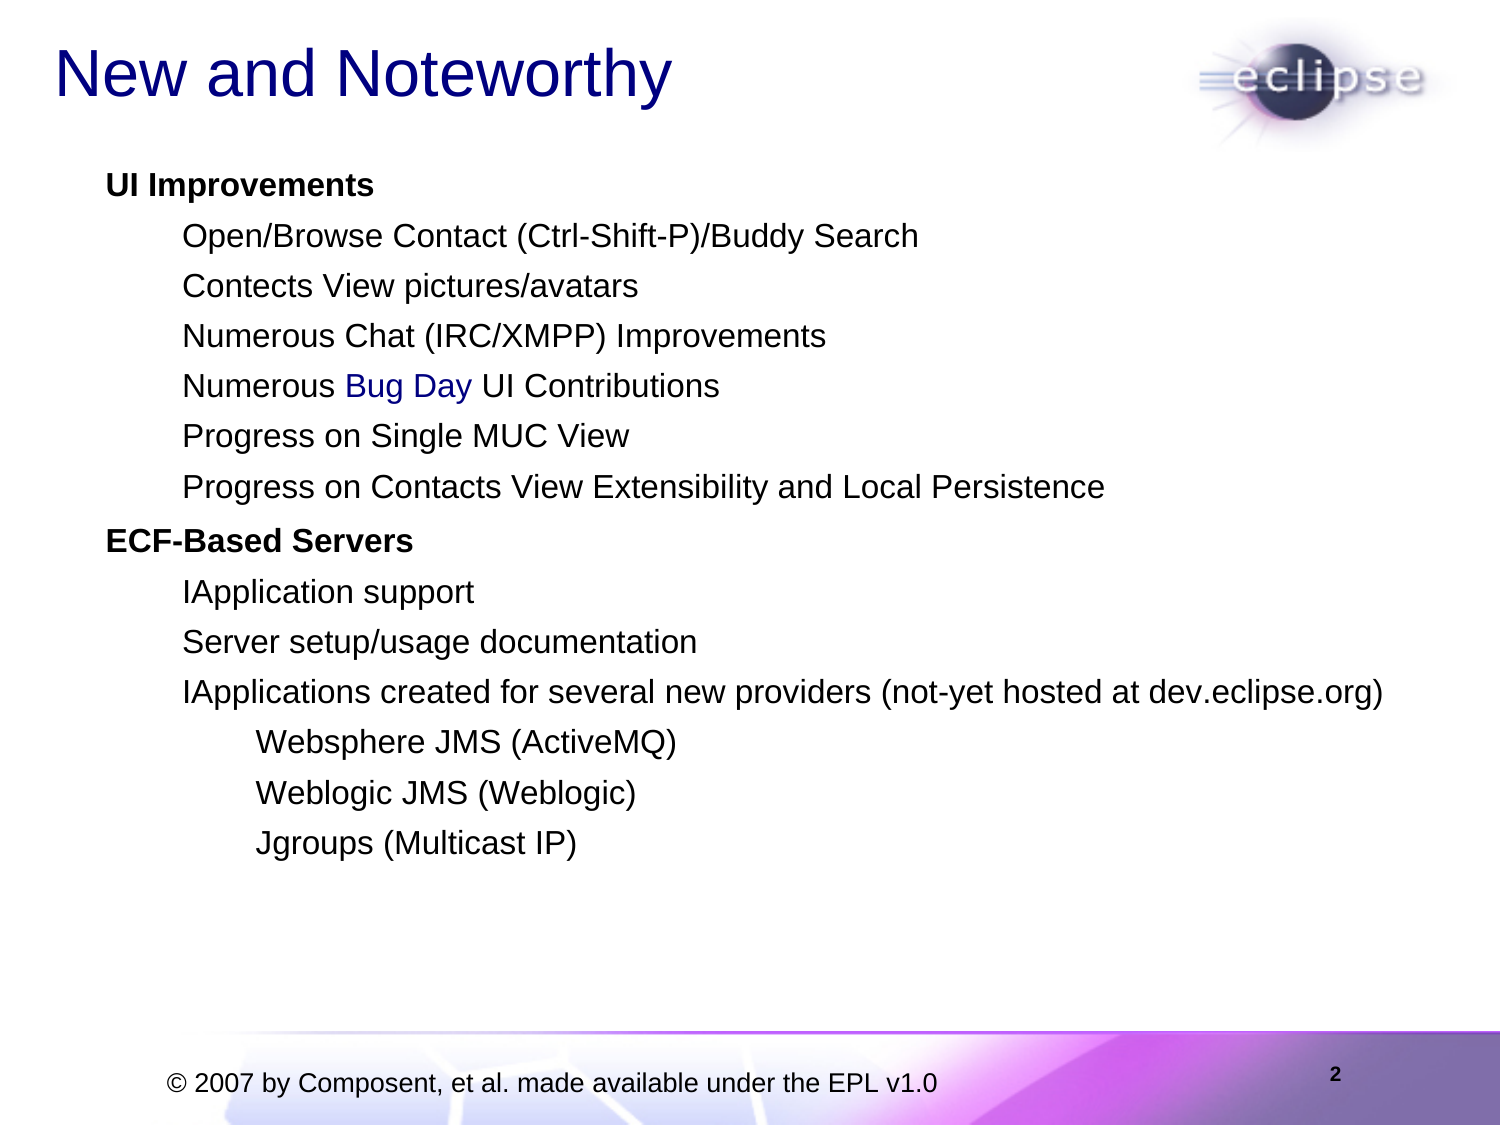

# New and Noteworthy
UI Improvements
Open/Browse Contact (Ctrl-Shift-P)/Buddy Search
Contects View pictures/avatars
Numerous Chat (IRC/XMPP) Improvements
Numerous Bug Day UI Contributions
Progress on Single MUC View
Progress on Contacts View Extensibility and Local Persistence
ECF-Based Servers
IApplication support
Server setup/usage documentation
IApplications created for several new providers (not-yet hosted at dev.eclipse.org)
Websphere JMS (ActiveMQ)
Weblogic JMS (Weblogic)
Jgroups (Multicast IP)
2